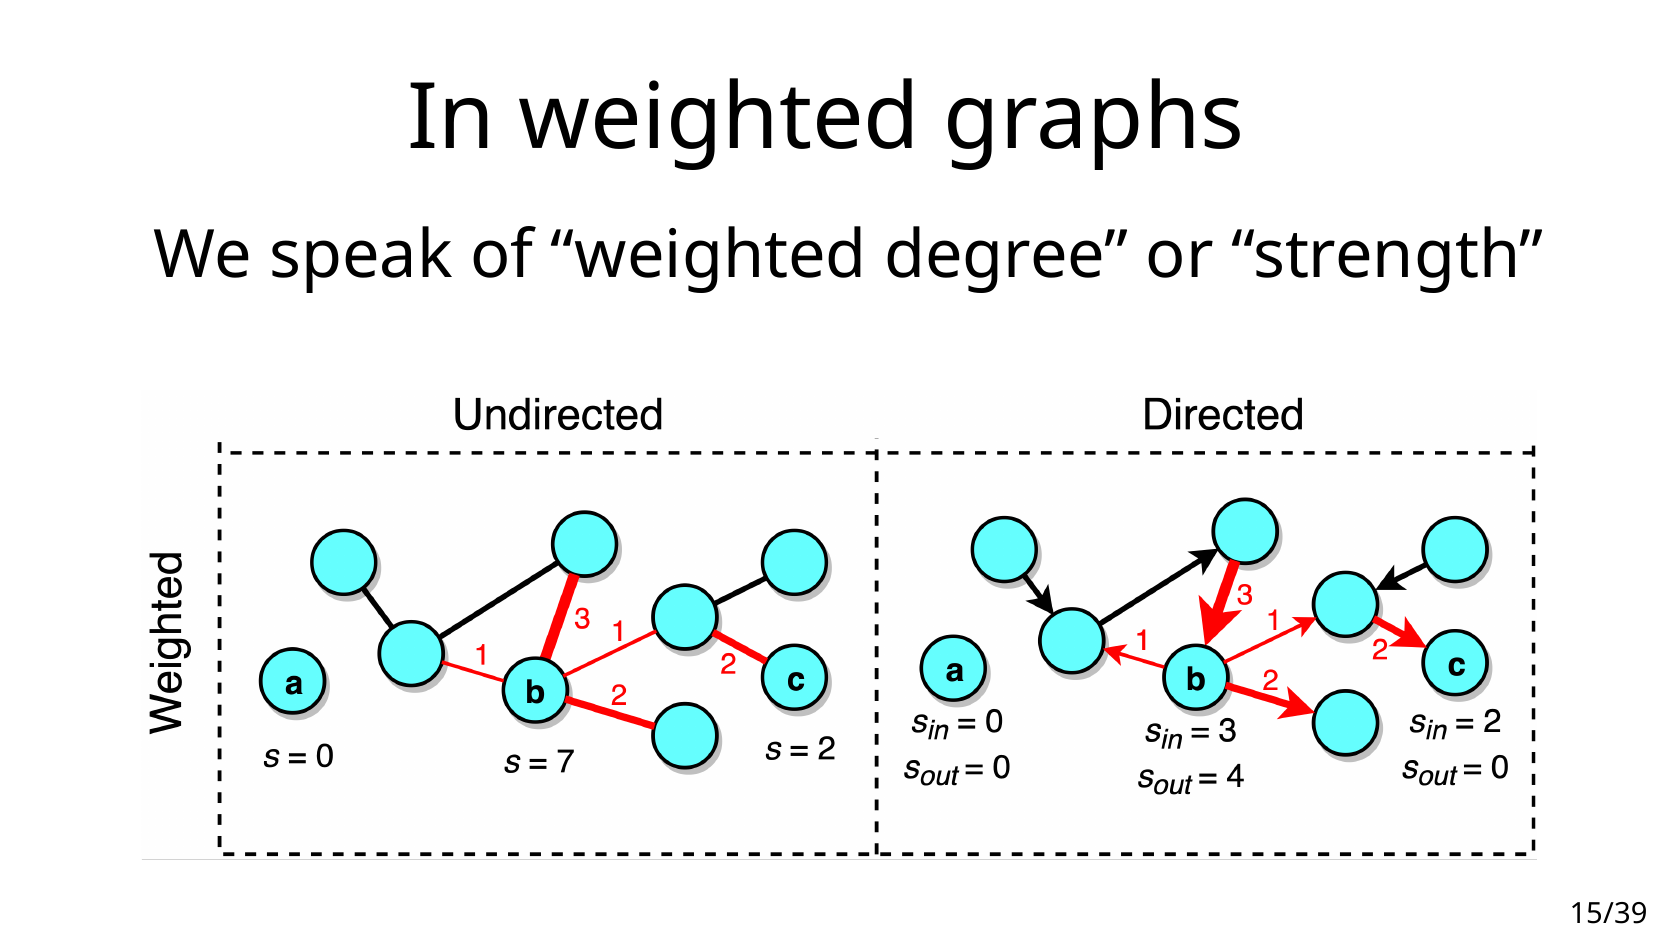

# In weighted graphs
We speak of “weighted degree” or “strength”
15